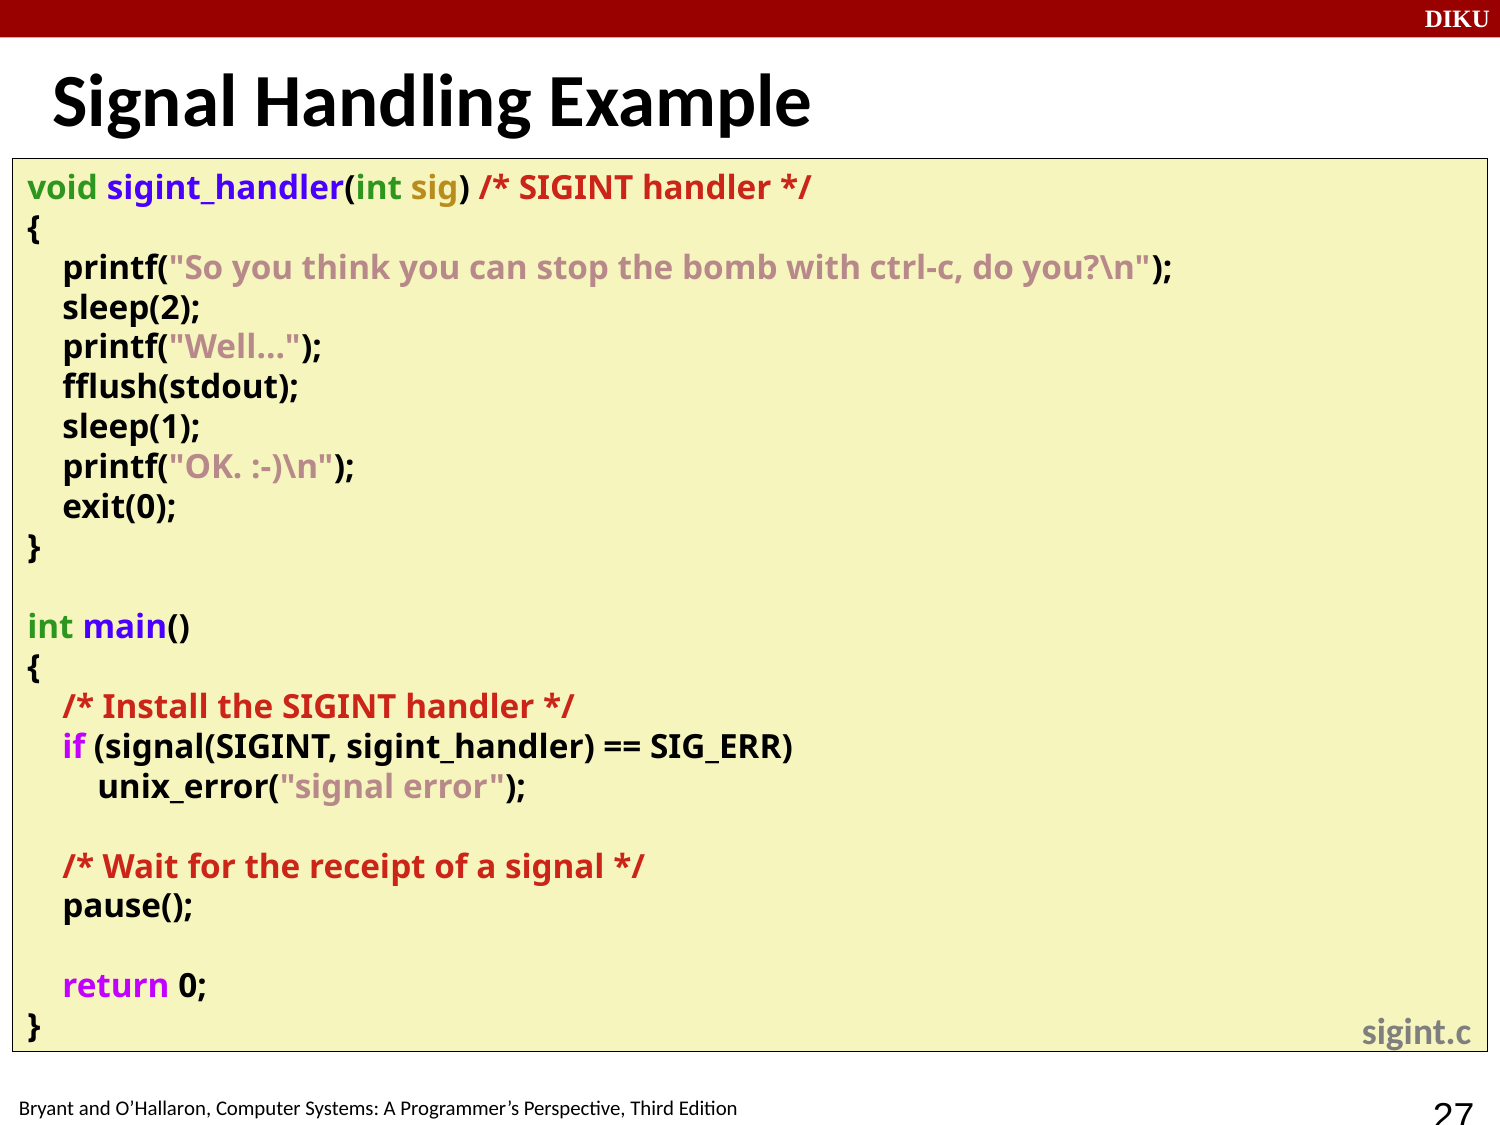

Signal Handling Example
void sigint_handler(int sig) /* SIGINT handler */
{
 printf("So you think you can stop the bomb with ctrl-c, do you?\n");
 sleep(2);
 printf("Well...");
 fflush(stdout);
 sleep(1);
 printf("OK. :-)\n");
 exit(0);
}
int main()
{
 /* Install the SIGINT handler */
 if (signal(SIGINT, sigint_handler) == SIG_ERR)
 unix_error("signal error");
 /* Wait for the receipt of a signal */
 pause();
 return 0;
}
sigint.c